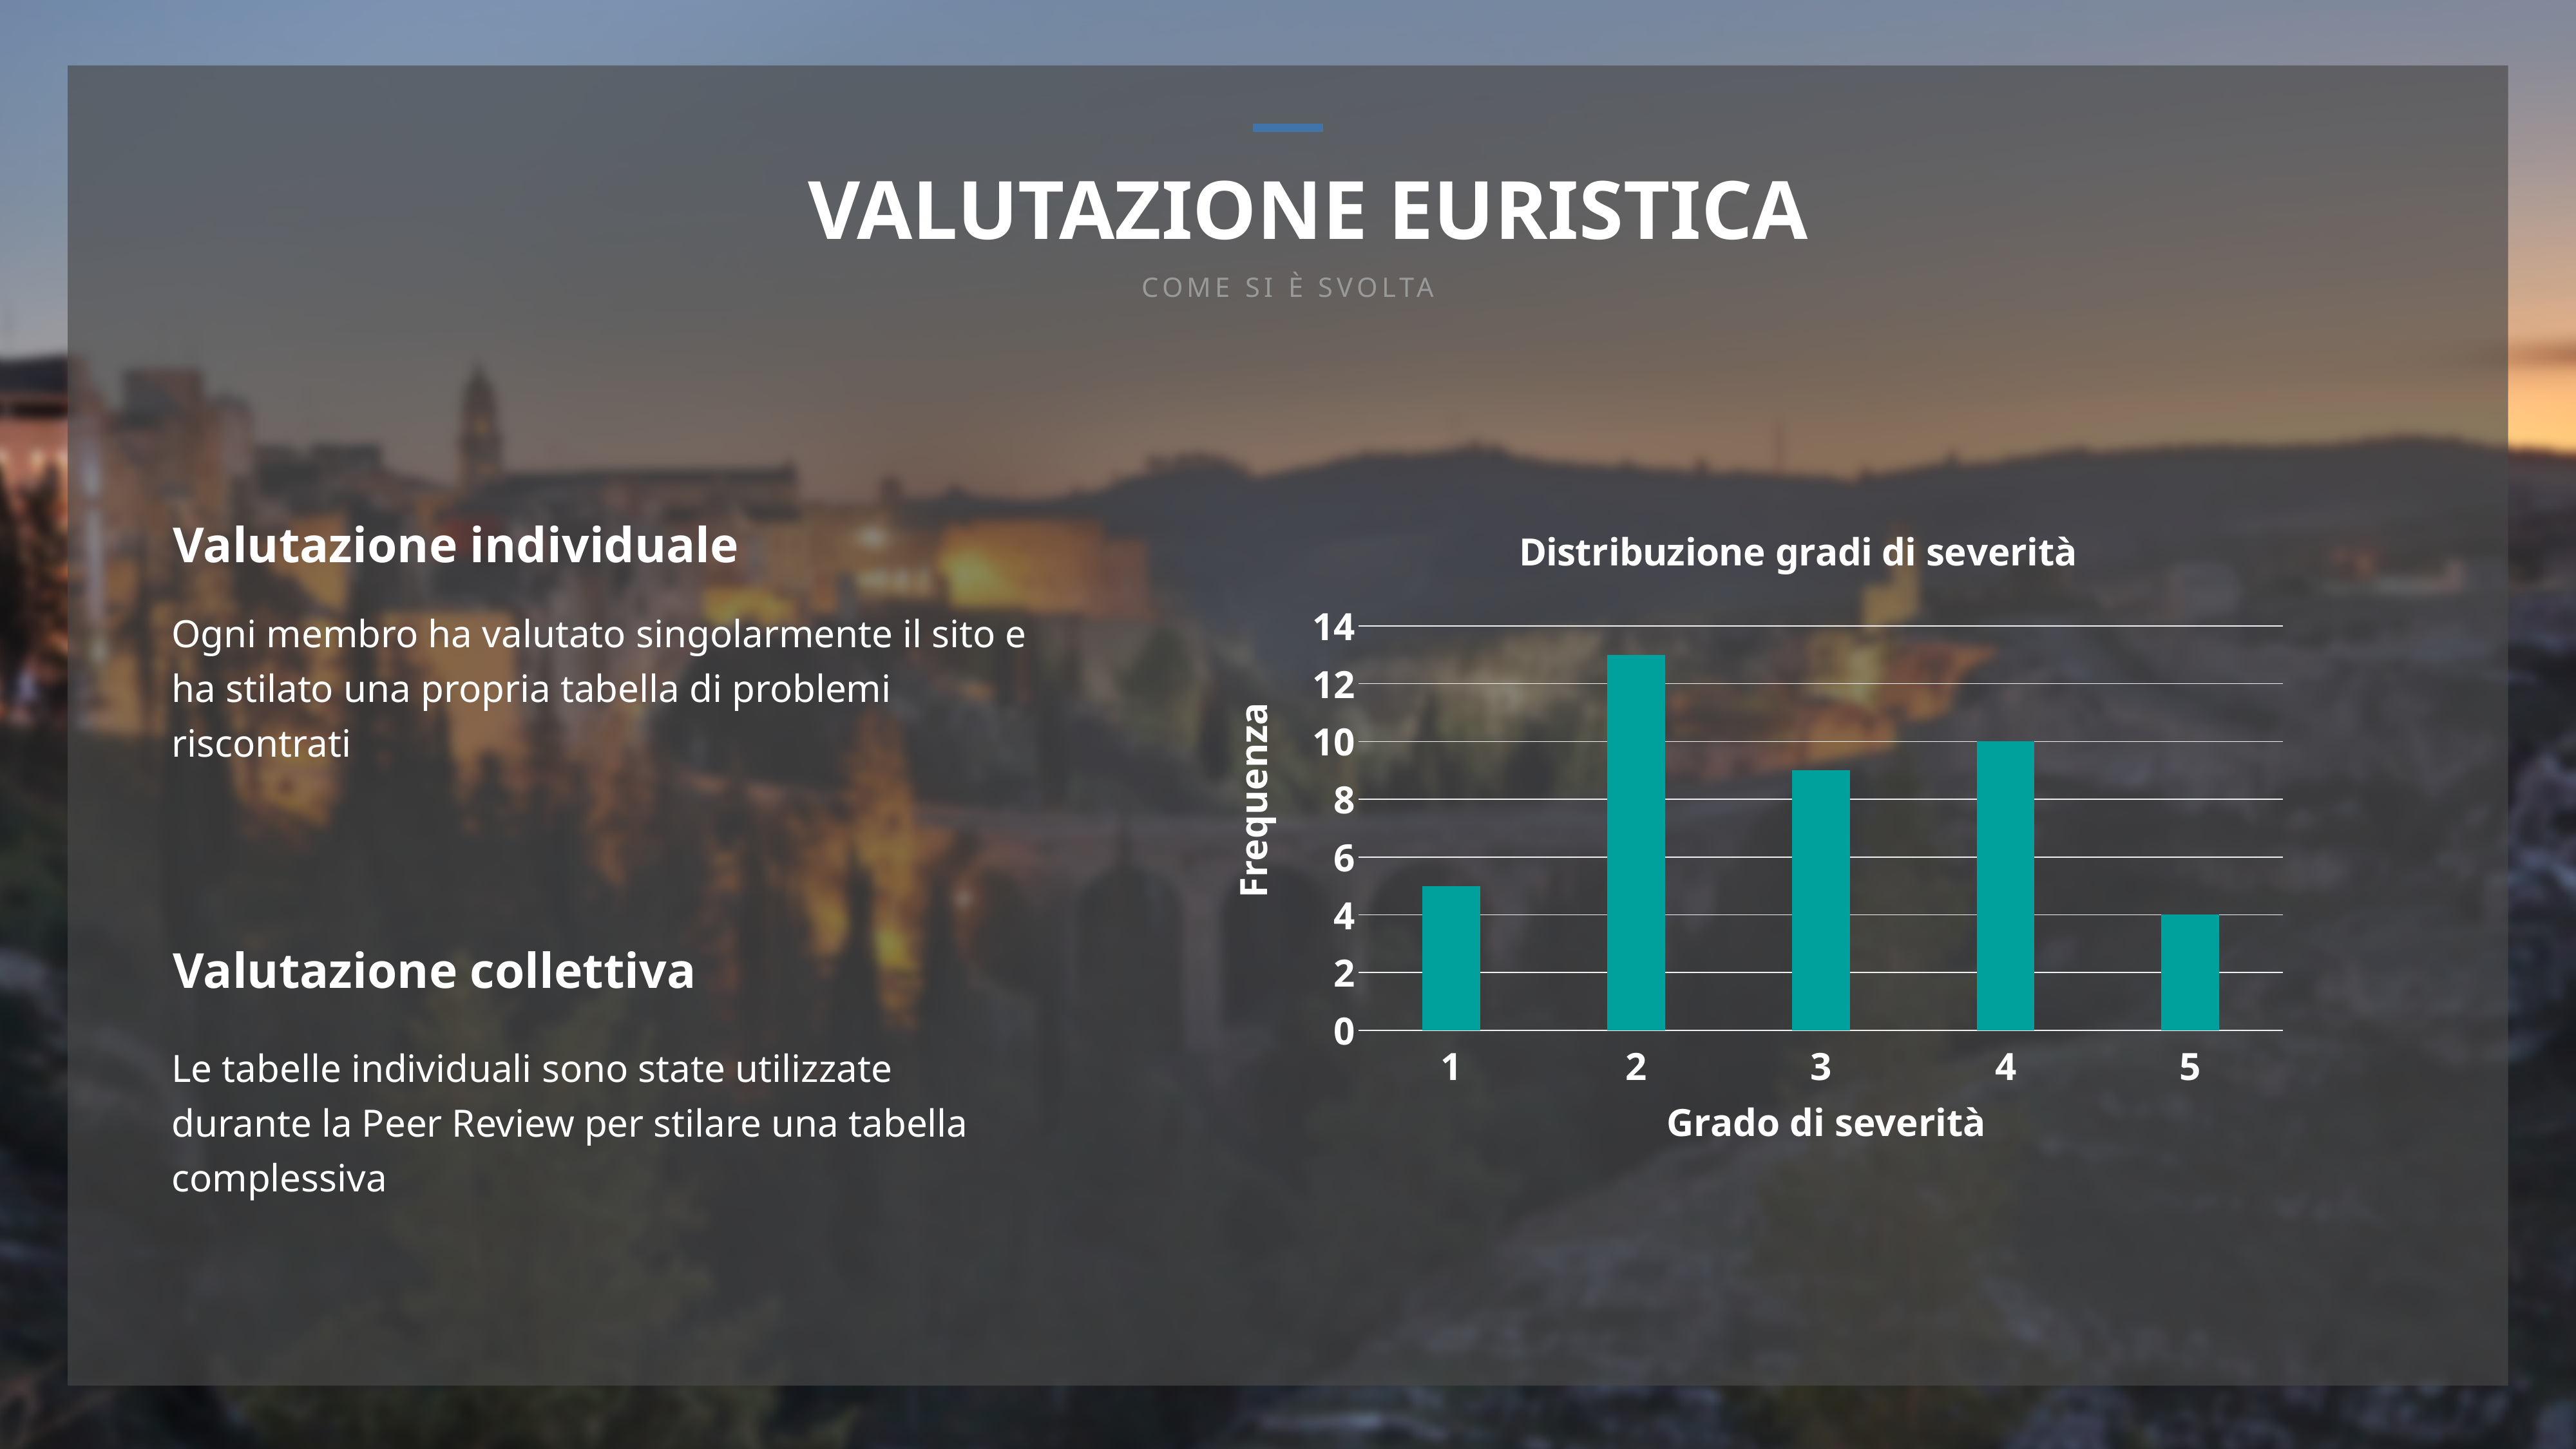

VALUTAZIONE EURISTICA
COME SI È SVOLTA
### Chart: Distribuzione gradi di severità
| Category | Serie1 |
|---|---|
| 1 | 5.0 |
| 2 | 13.0 |
| 3 | 9.0 |
| 4 | 10.0 |
| 5 | 4.0 |Valutazione individuale
Ogni membro ha valutato singolarmente il sito e ha stilato una propria tabella di problemi riscontrati
Frequenza
Valutazione collettiva
Le tabelle individuali sono state utilizzate durante la Peer Review per stilare una tabella complessiva
Grado di severità